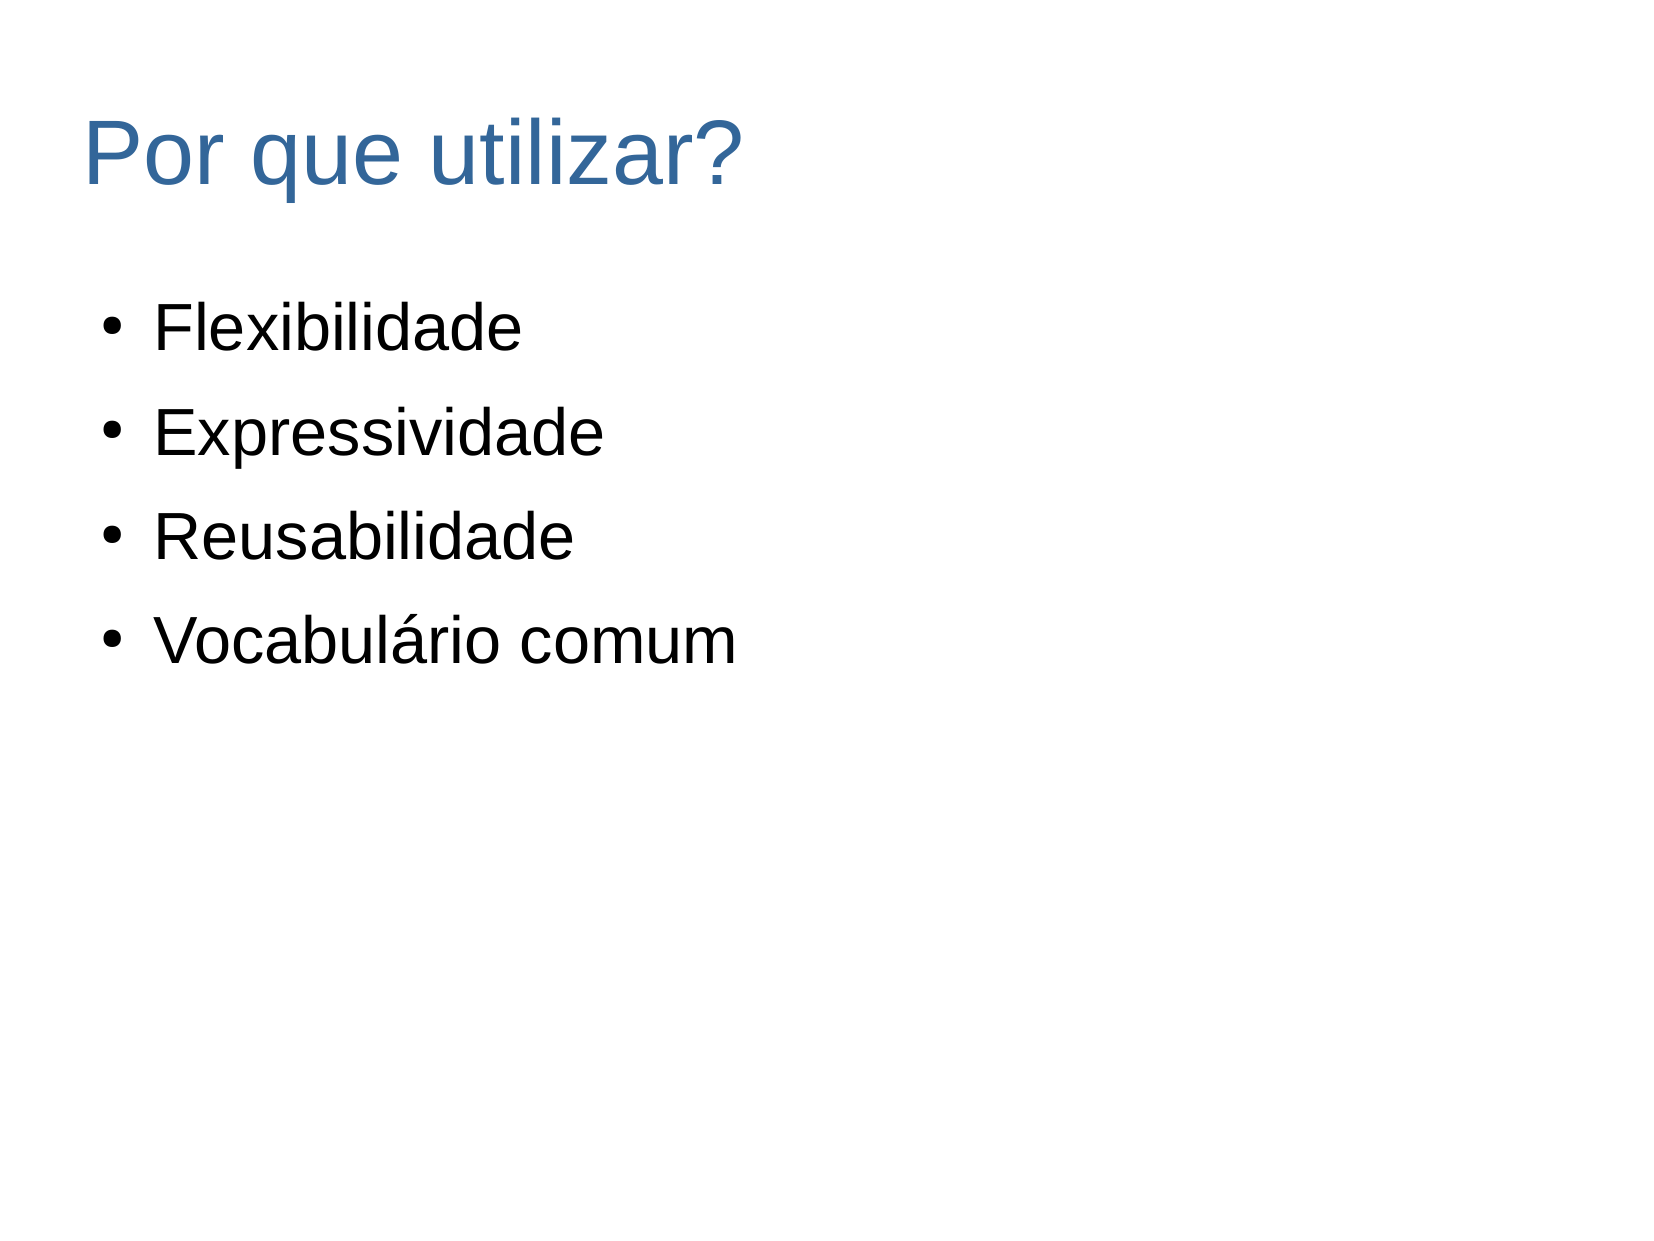

# Por que utilizar?
Flexibilidade
Expressividade
Reusabilidade
Vocabulário comum